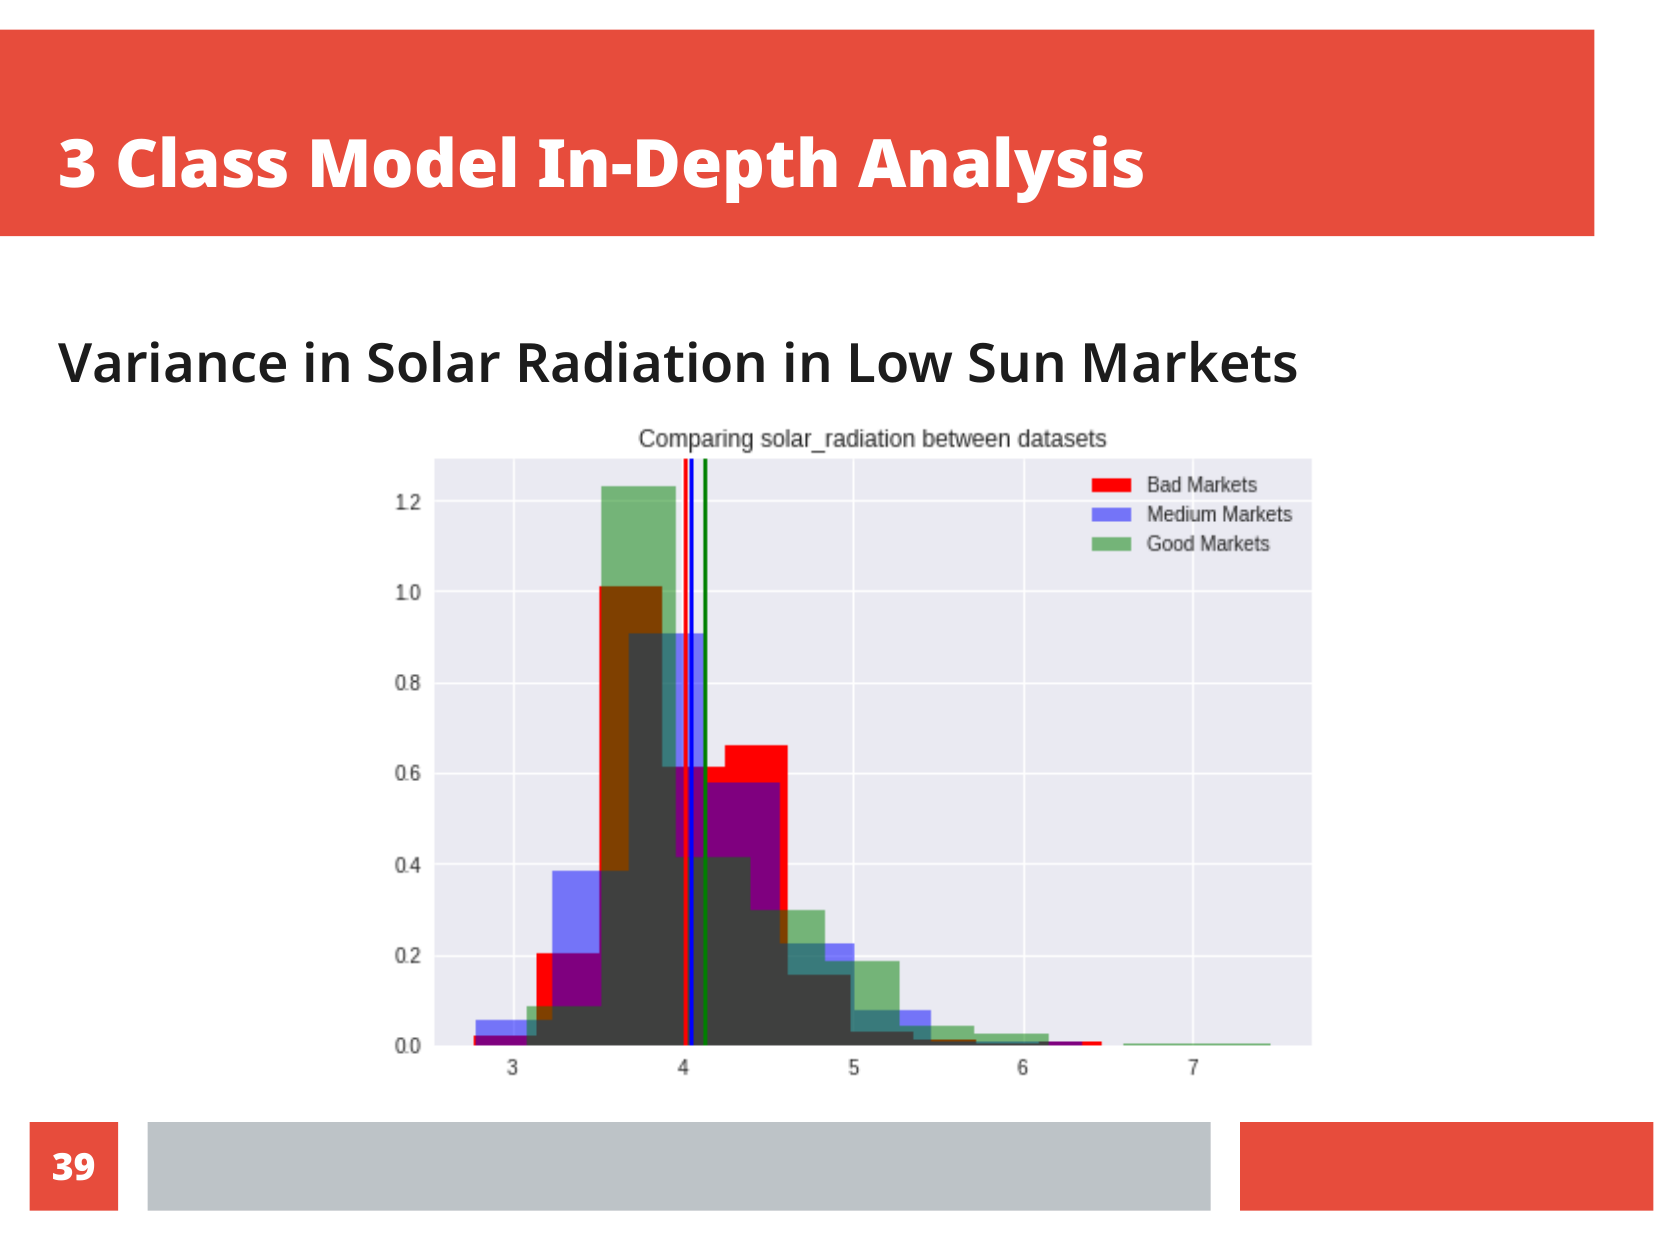

# 3 Class Model In-Depth Analysis
Variance in Solar Radiation in Low Sun Markets
39